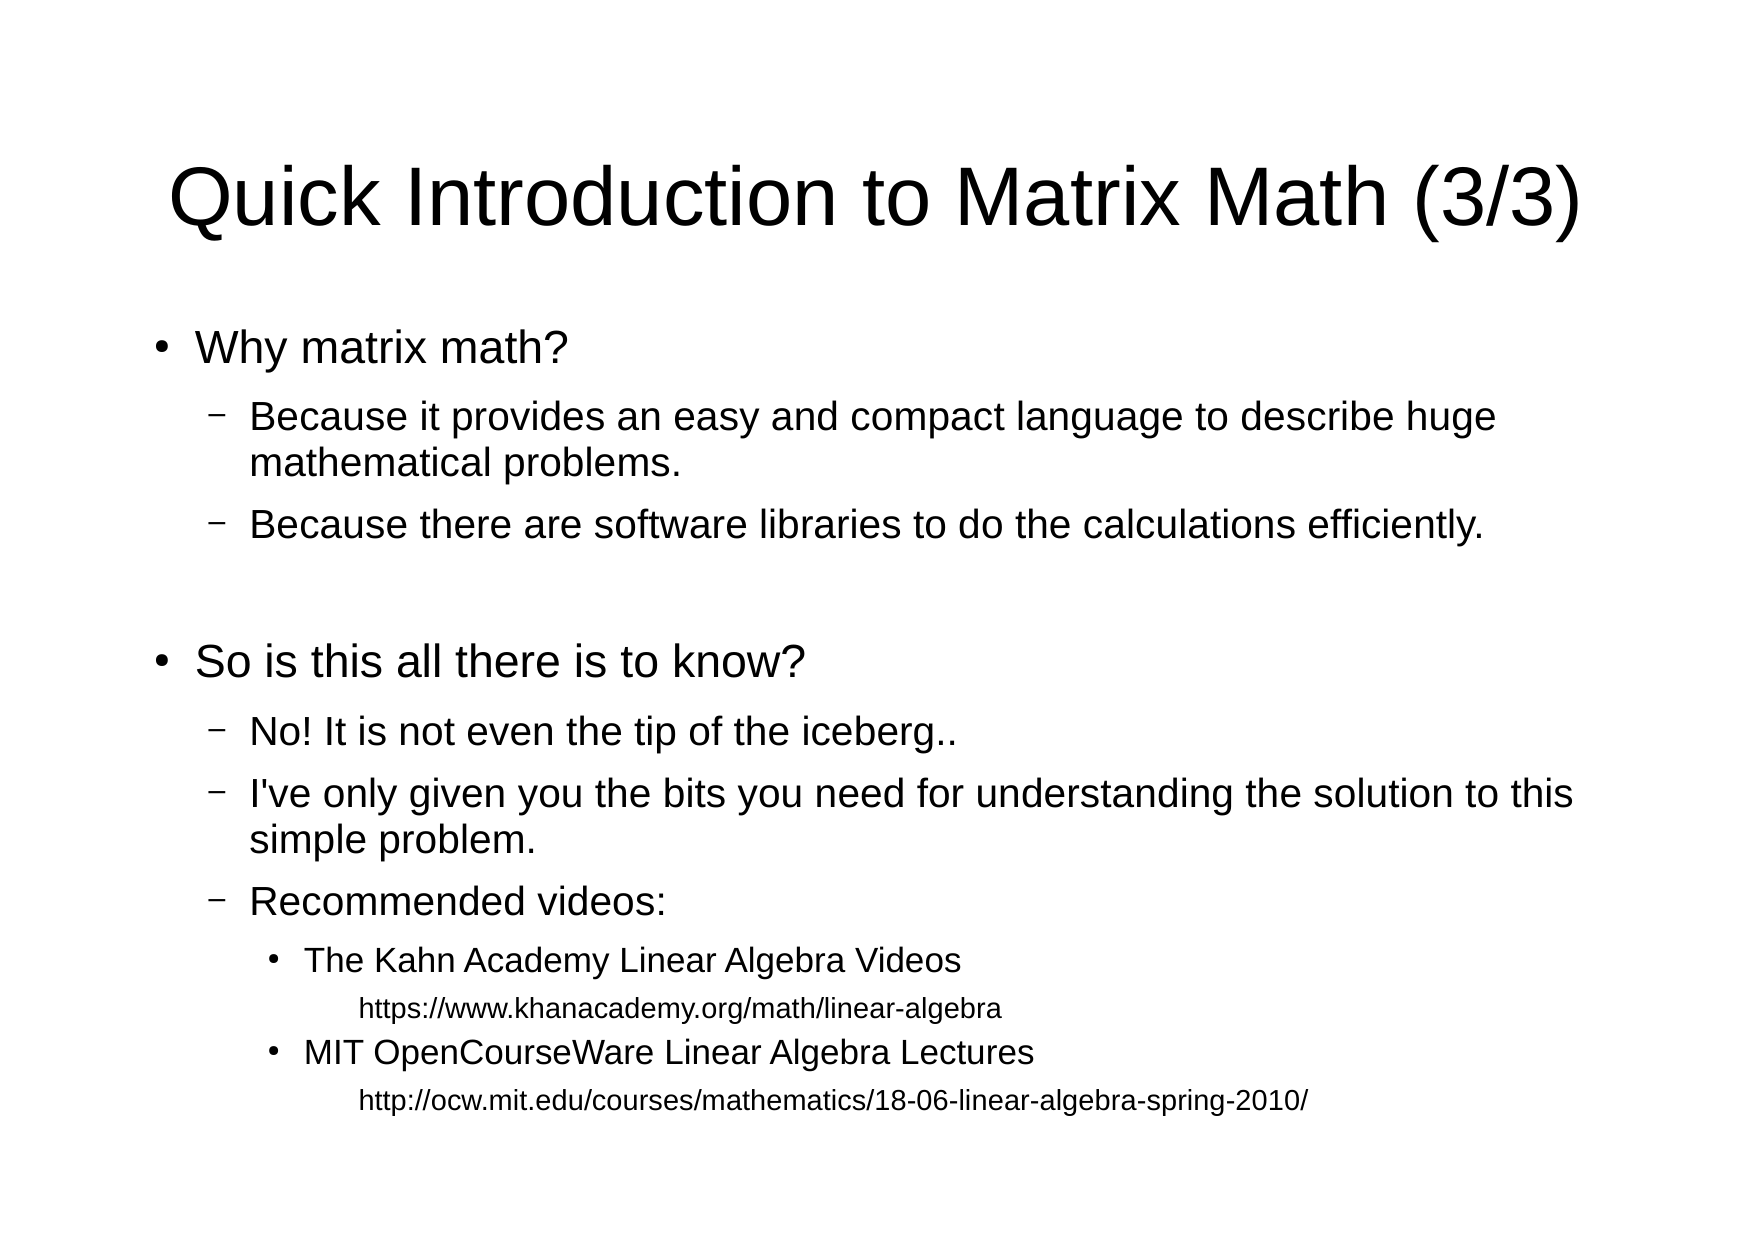

# Quick Introduction to Matrix Math (3/3)
Why matrix math?
Because it provides an easy and compact language to describe huge mathematical problems.
Because there are software libraries to do the calculations efficiently.
So is this all there is to know?
No! It is not even the tip of the iceberg..
I've only given you the bits you need for understanding the solution to this simple problem.
Recommended videos:
The Kahn Academy Linear Algebra Videos
https://www.khanacademy.org/math/linear-algebra
MIT OpenCourseWare Linear Algebra Lectures
http://ocw.mit.edu/courses/mathematics/18-06-linear-algebra-spring-2010/